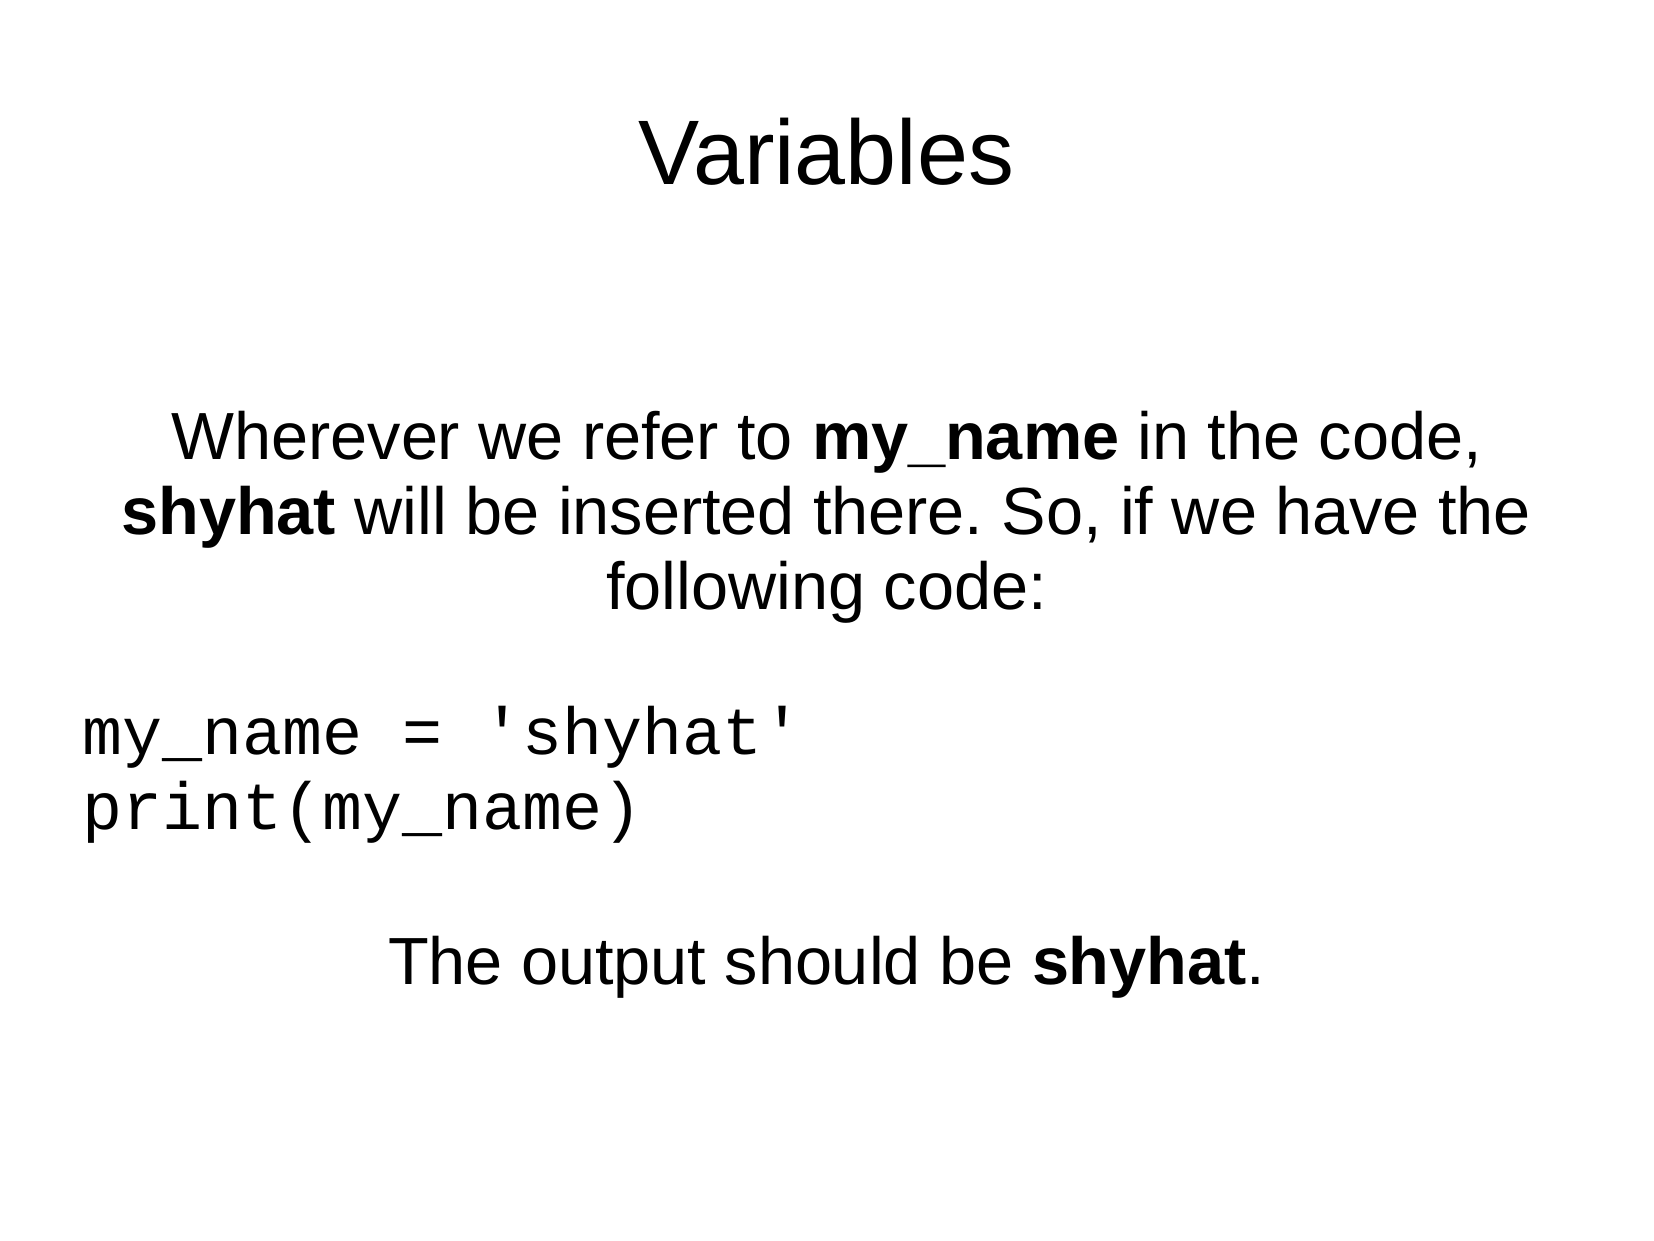

# Variables
Wherever we refer to my_name in the code, shyhat will be inserted there. So, if we have the following code:
my_name = 'shyhat'
print(my_name)
The output should be shyhat.